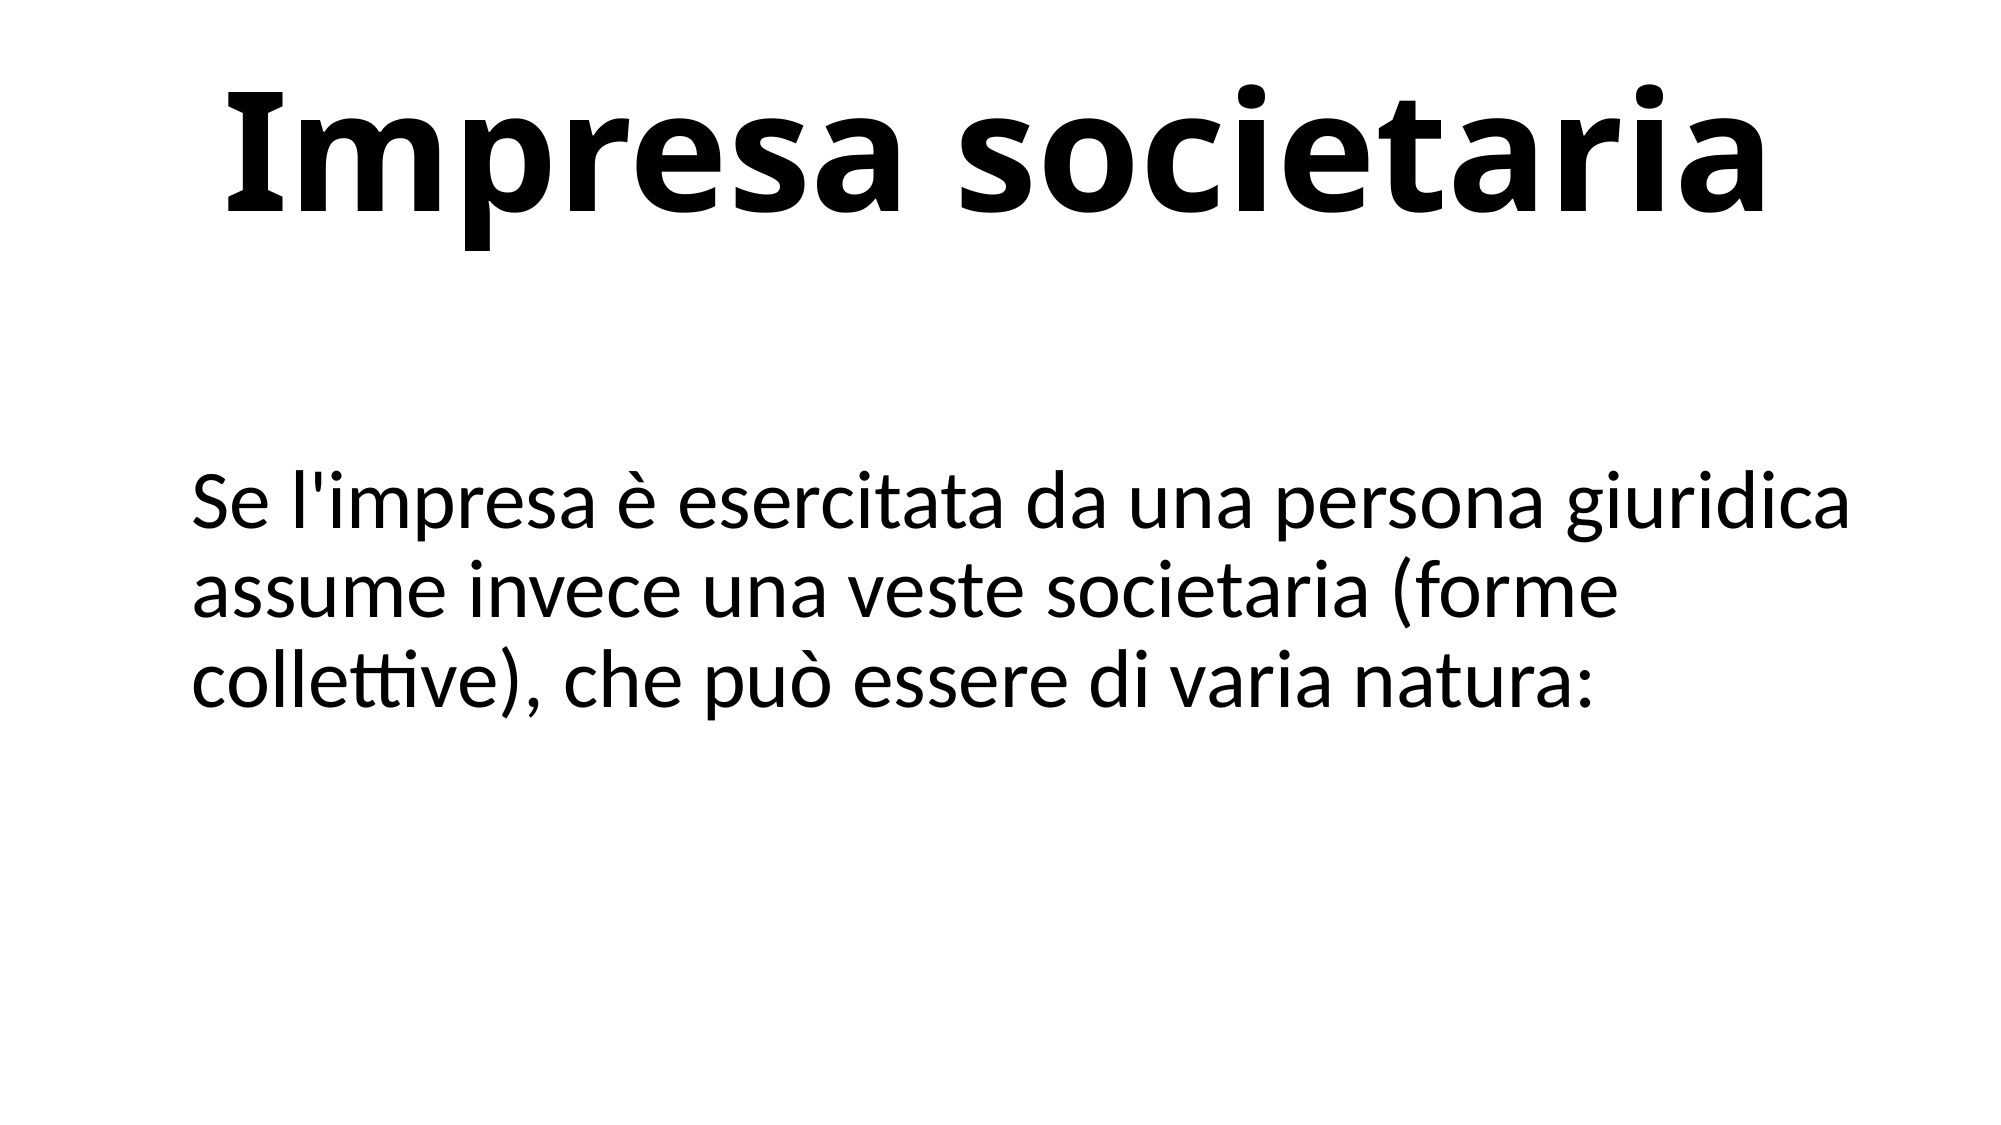

# Impresa societaria
Se l'impresa è esercitata da una persona giuridica assume invece una veste societaria (forme collettive), che può essere di varia natura: